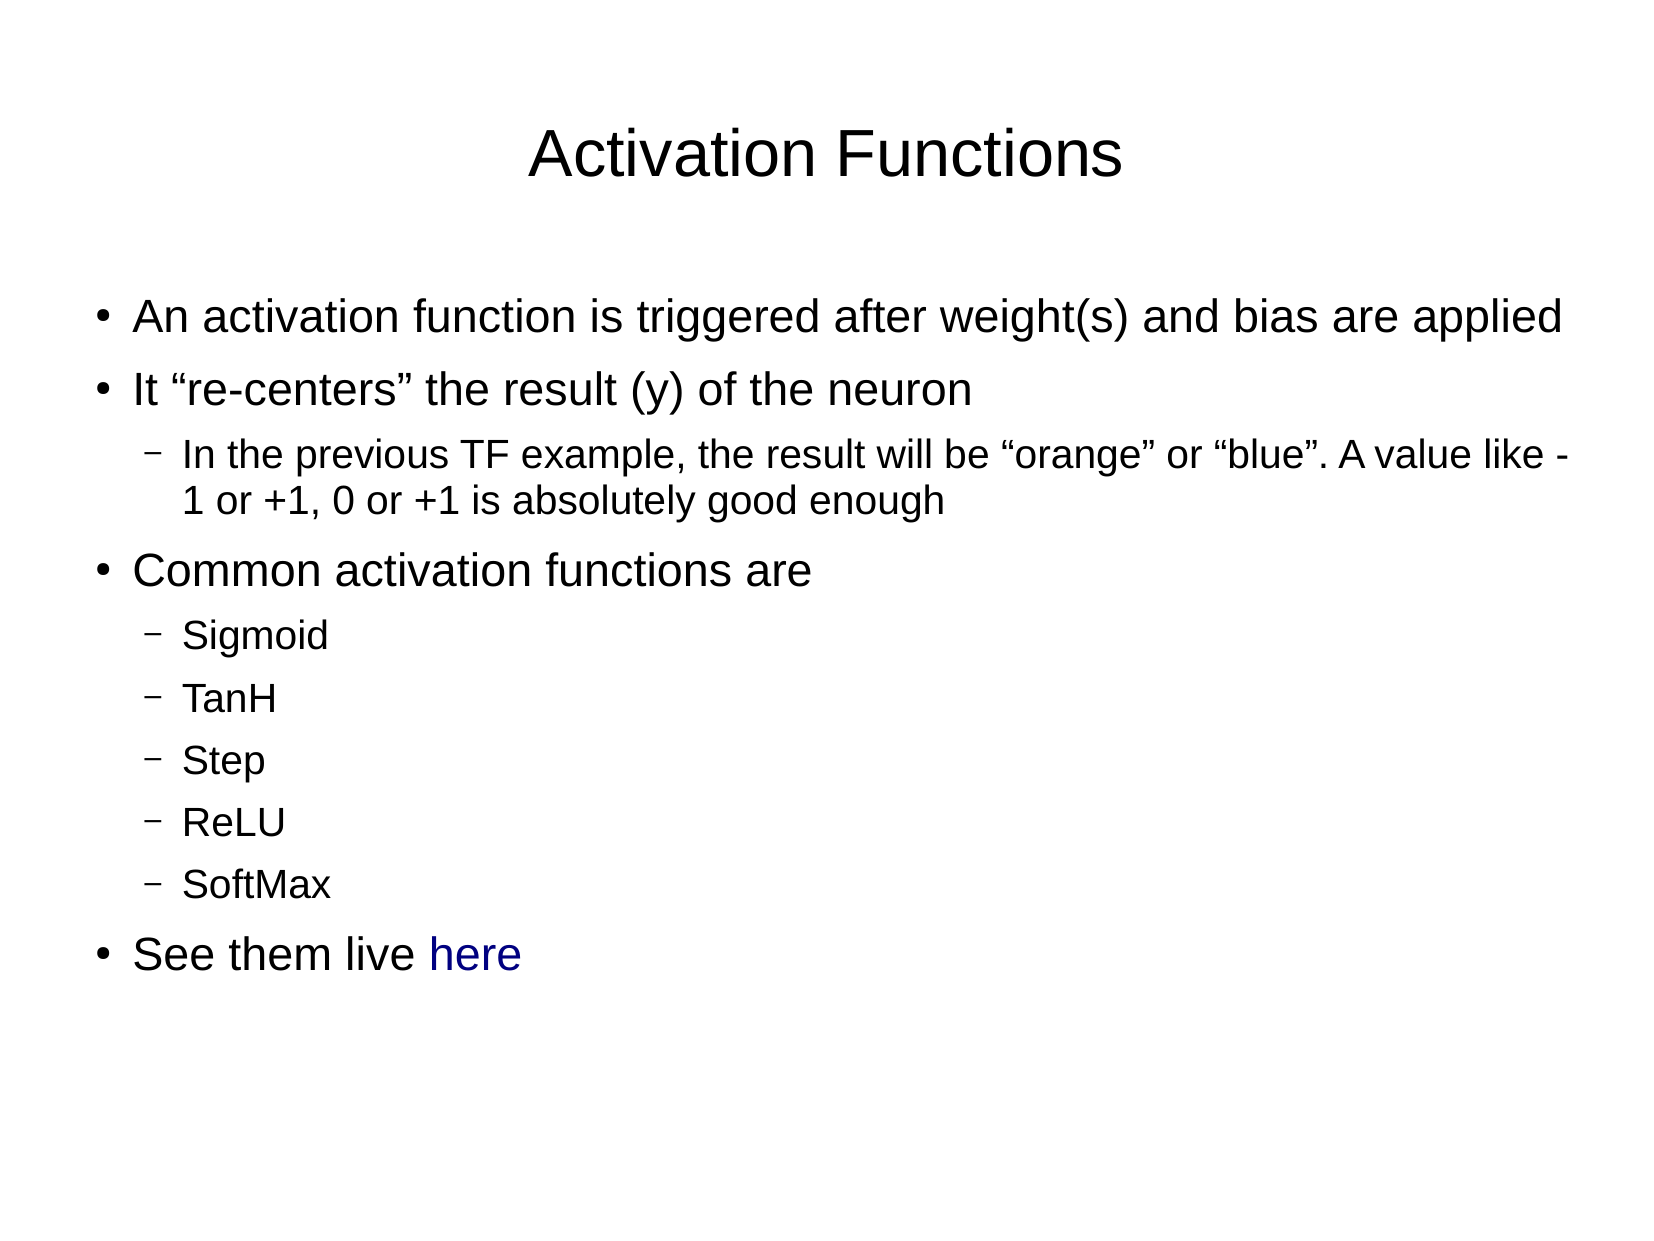

# Activation Functions
An activation function is triggered after weight(s) and bias are applied
It “re-centers” the result (y) of the neuron
In the previous TF example, the result will be “orange” or “blue”. A value like -1 or +1, 0 or +1 is absolutely good enough
Common activation functions are
Sigmoid
TanH
Step
ReLU
SoftMax
See them live here